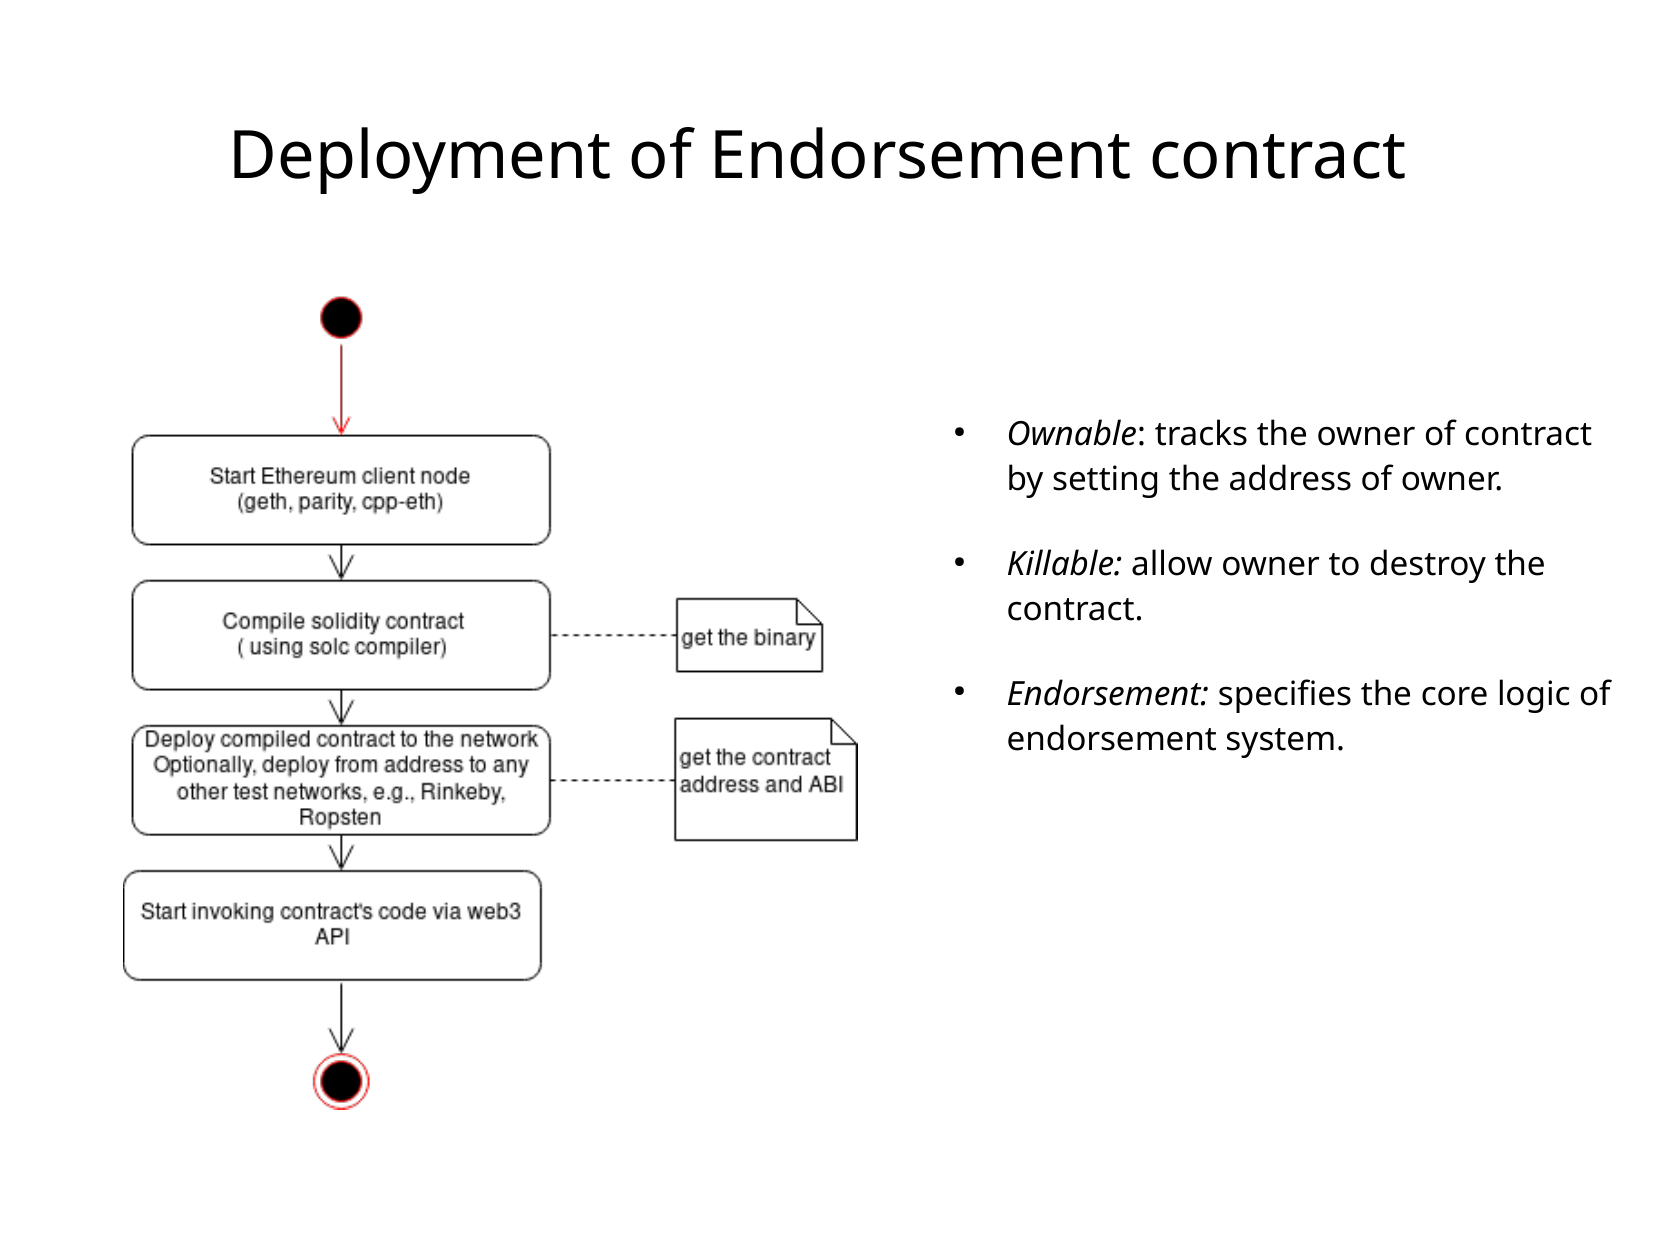

# Deployment of Endorsement contract
Ownable: tracks the owner of contract by setting the address of owner.
Killable: allow owner to destroy the contract.
Endorsement: specifies the core logic of endorsement system.